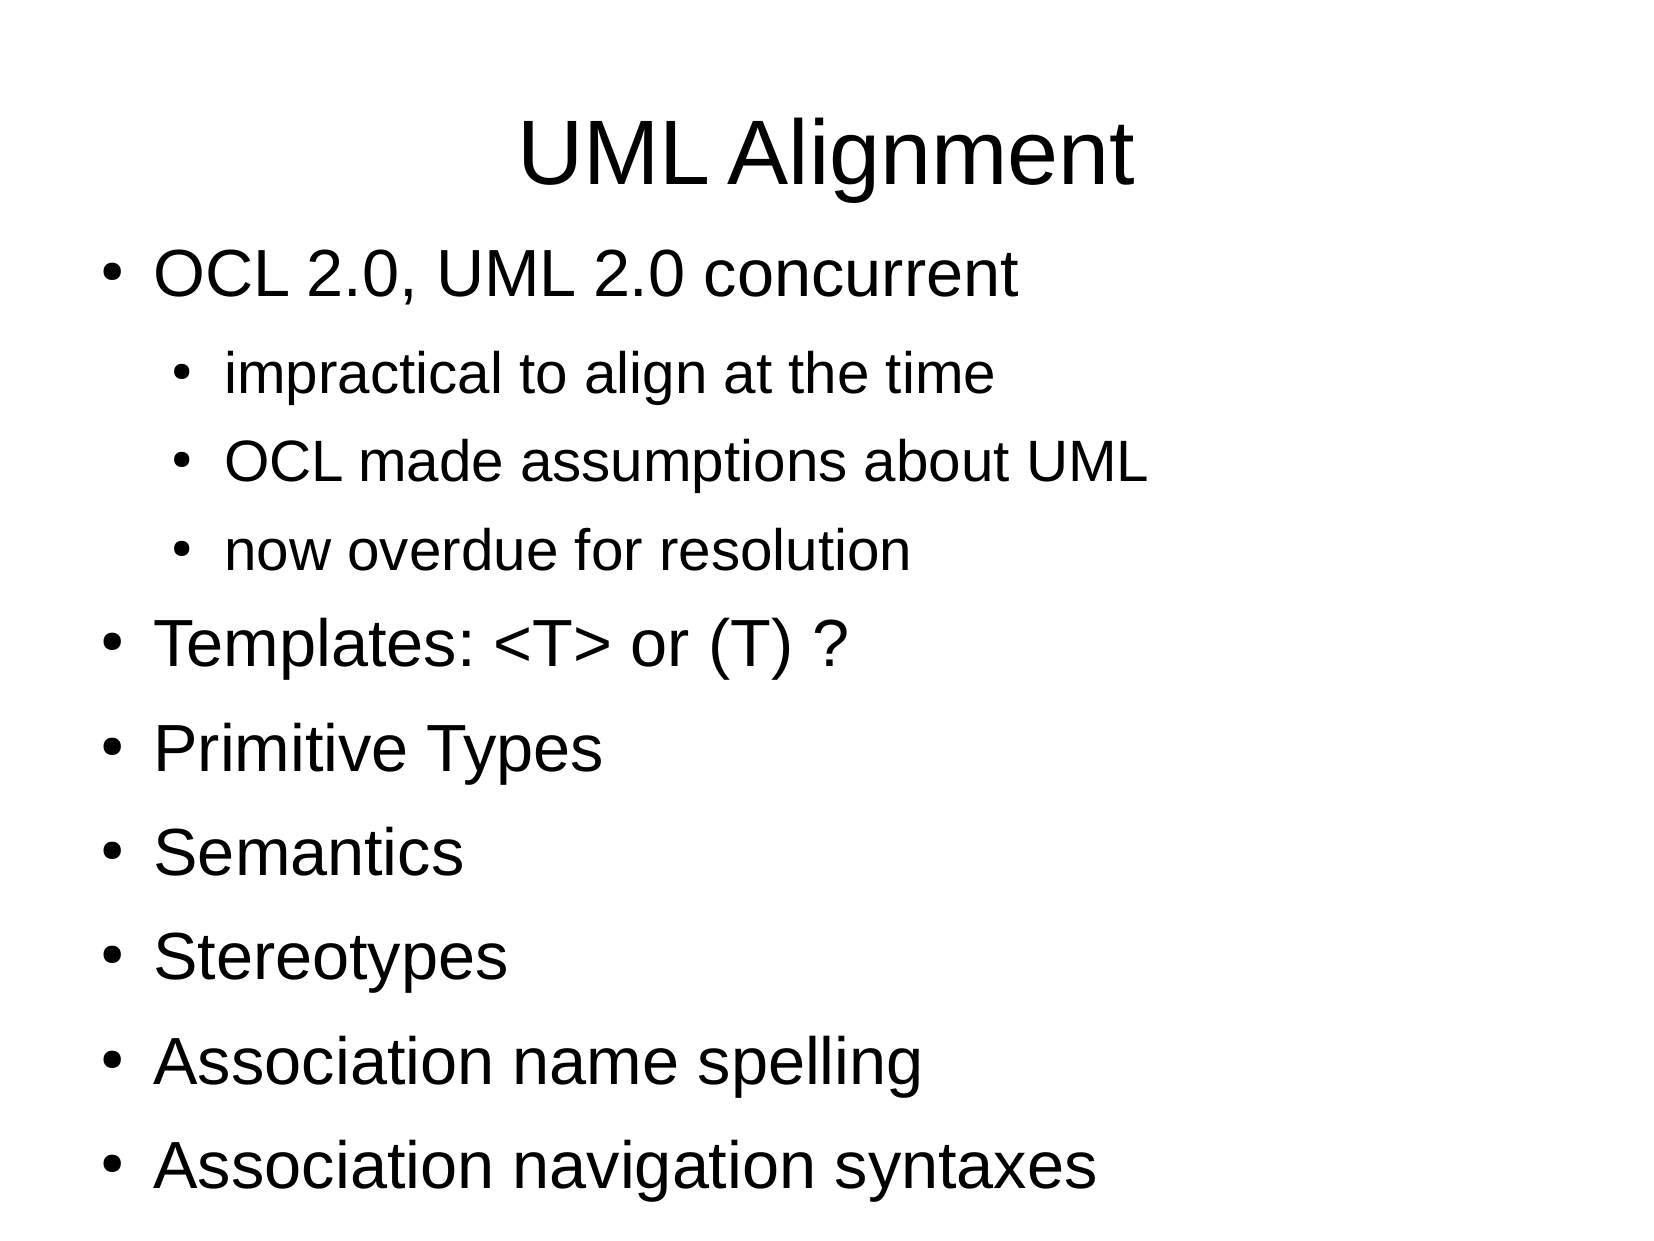

# UML Alignment
OCL 2.0, UML 2.0 concurrent
impractical to align at the time
OCL made assumptions about UML
now overdue for resolution
Templates: <T> or (T) ?
Primitive Types
Semantics
Stereotypes
Association name spelling
Association navigation syntaxes